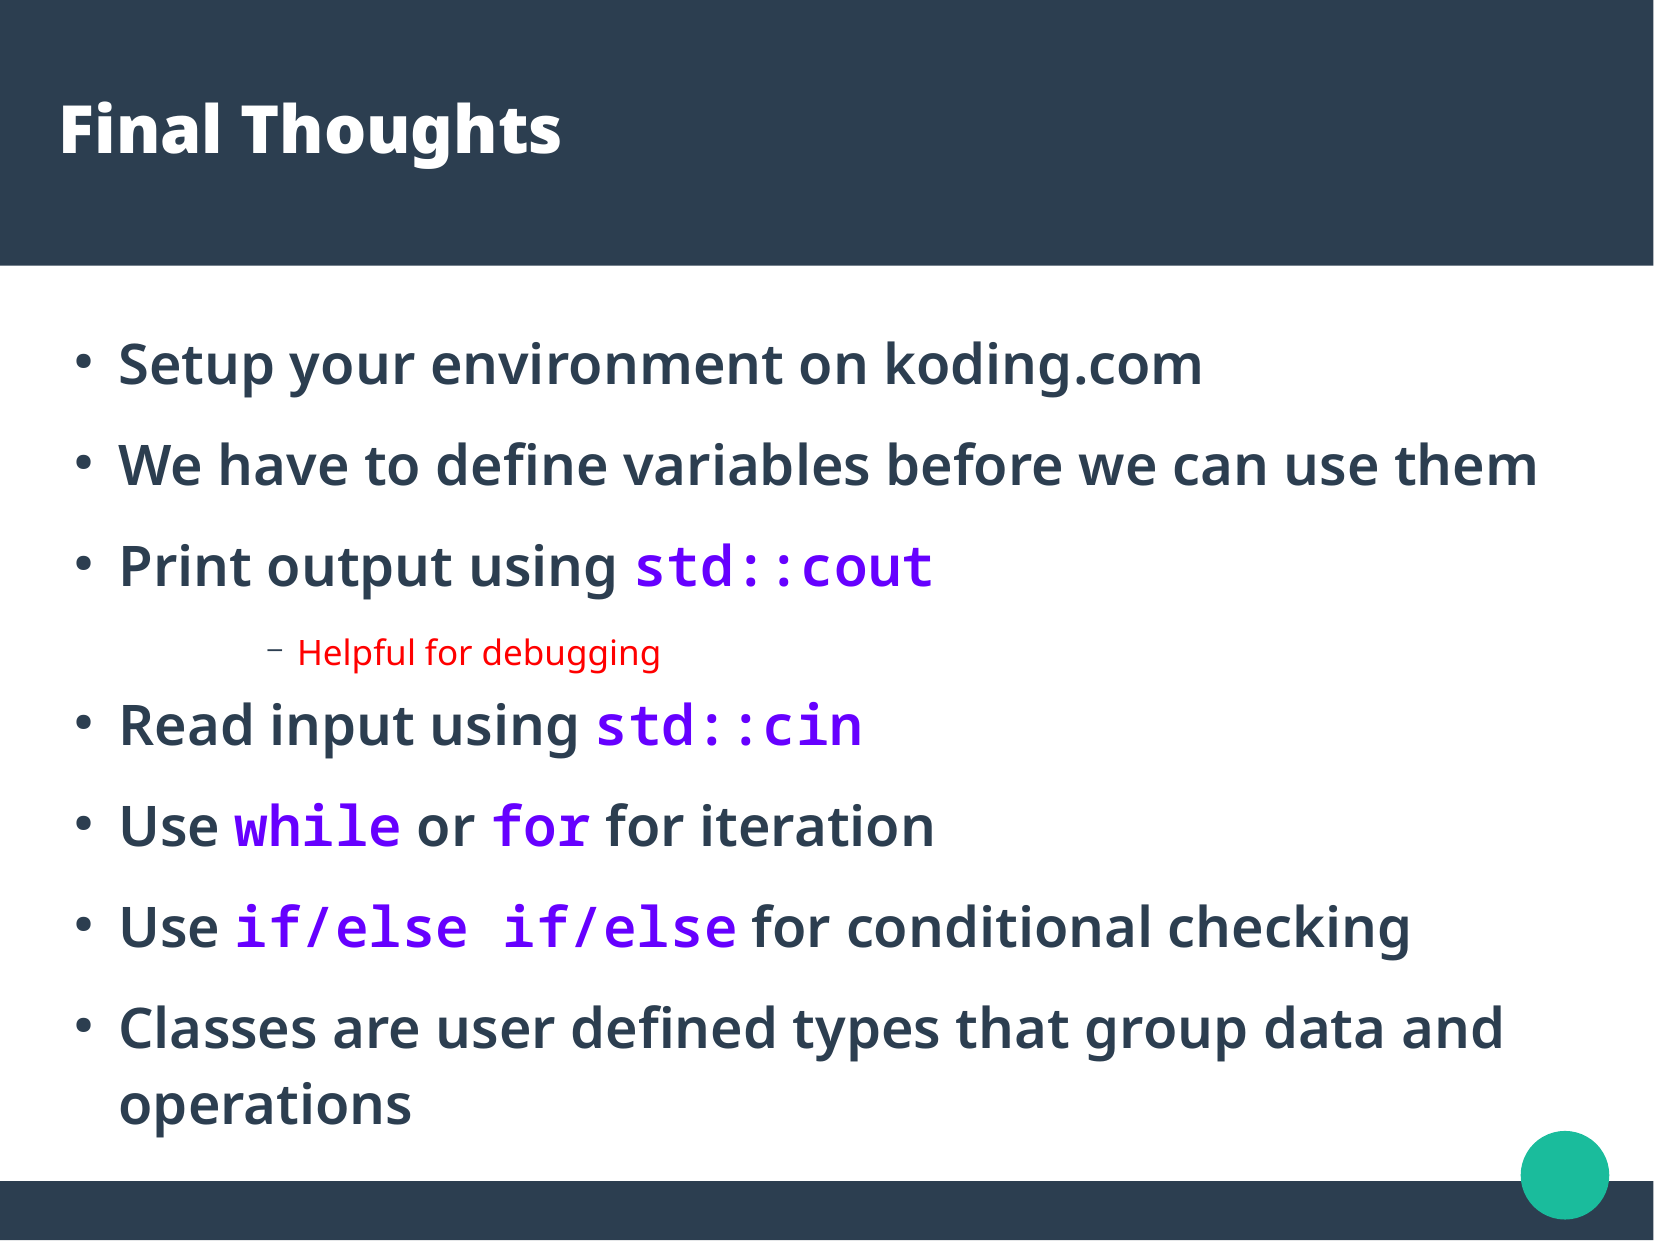

# Final Thoughts
Setup your environment on koding.com
We have to define variables before we can use them
Print output using std::cout
Helpful for debugging
Read input using std::cin
Use while or for for iteration
Use if/else if/else for conditional checking
Classes are user defined types that group data and operations